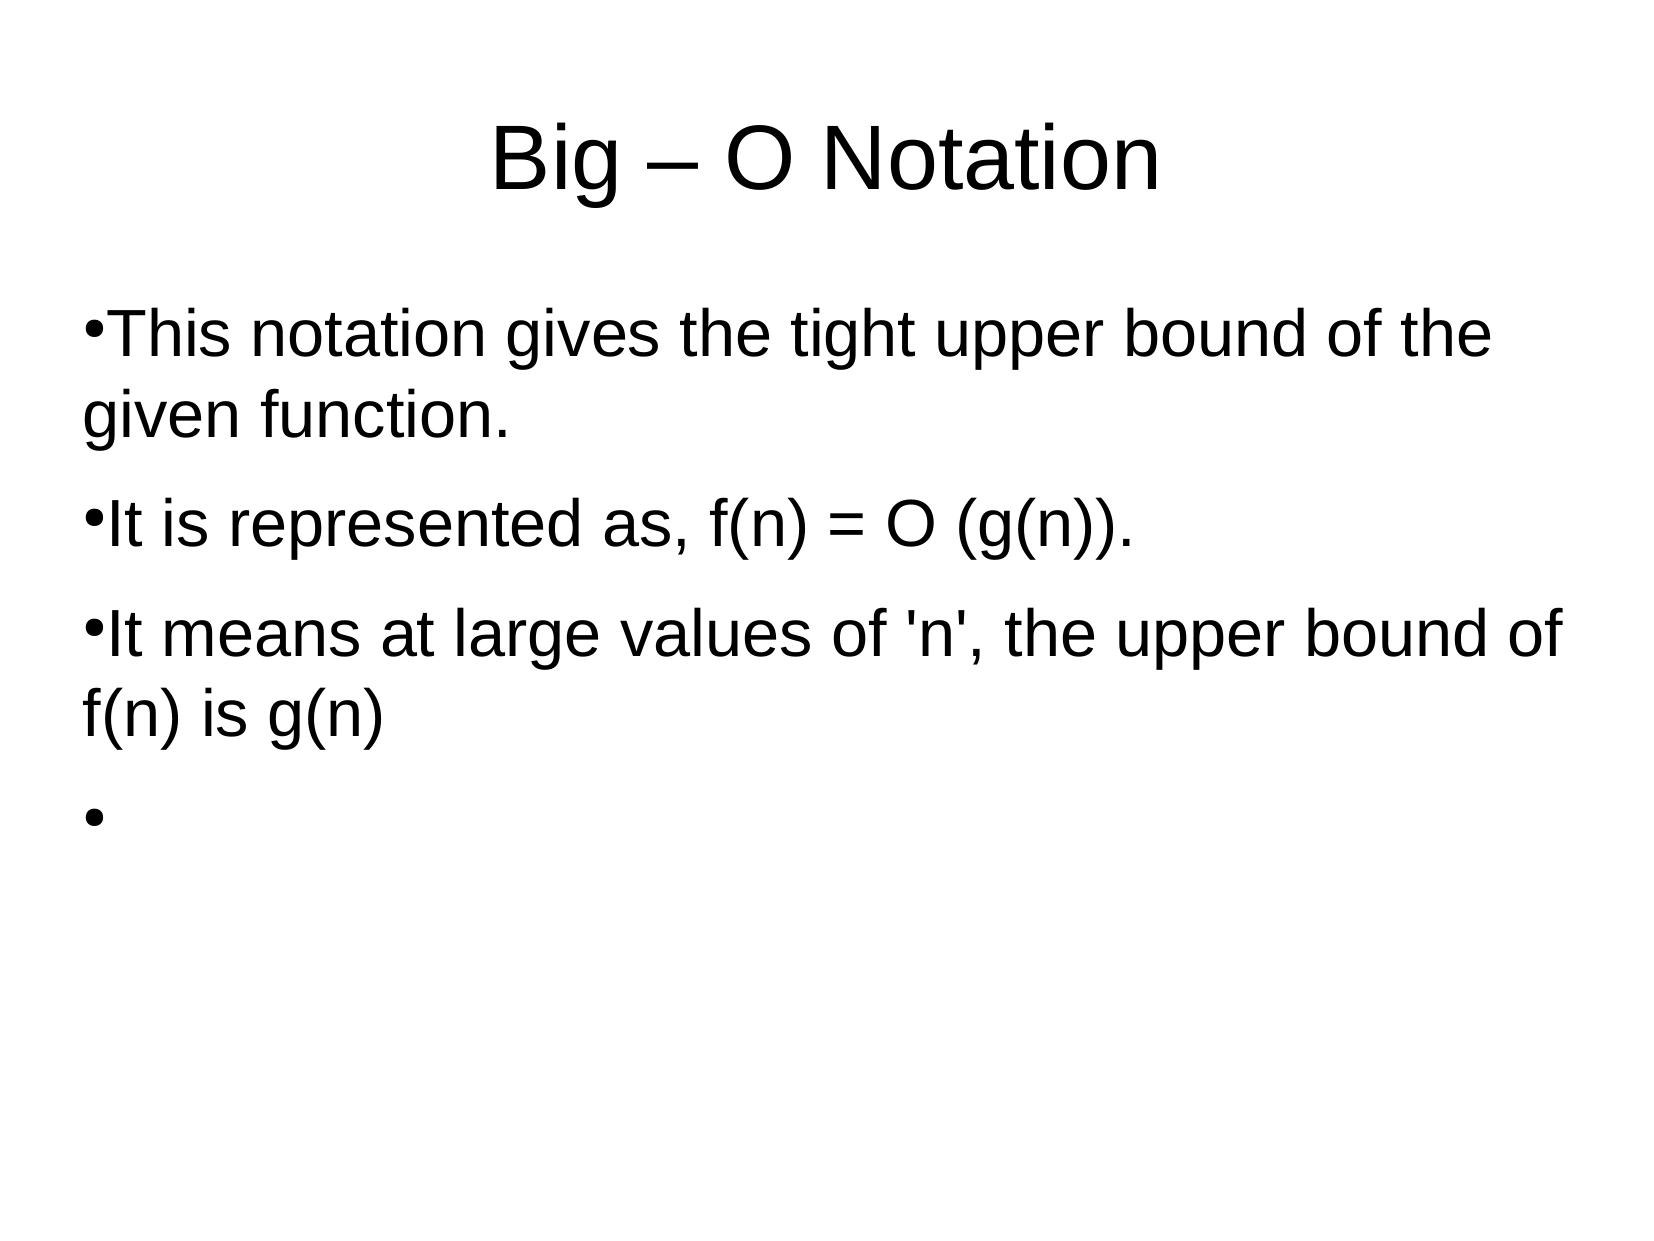

# Big – O Notation
This notation gives the tight upper bound of the given function.
It is represented as, f(n) = O (g(n)).
It means at large values of 'n', the upper bound of f(n) is g(n)